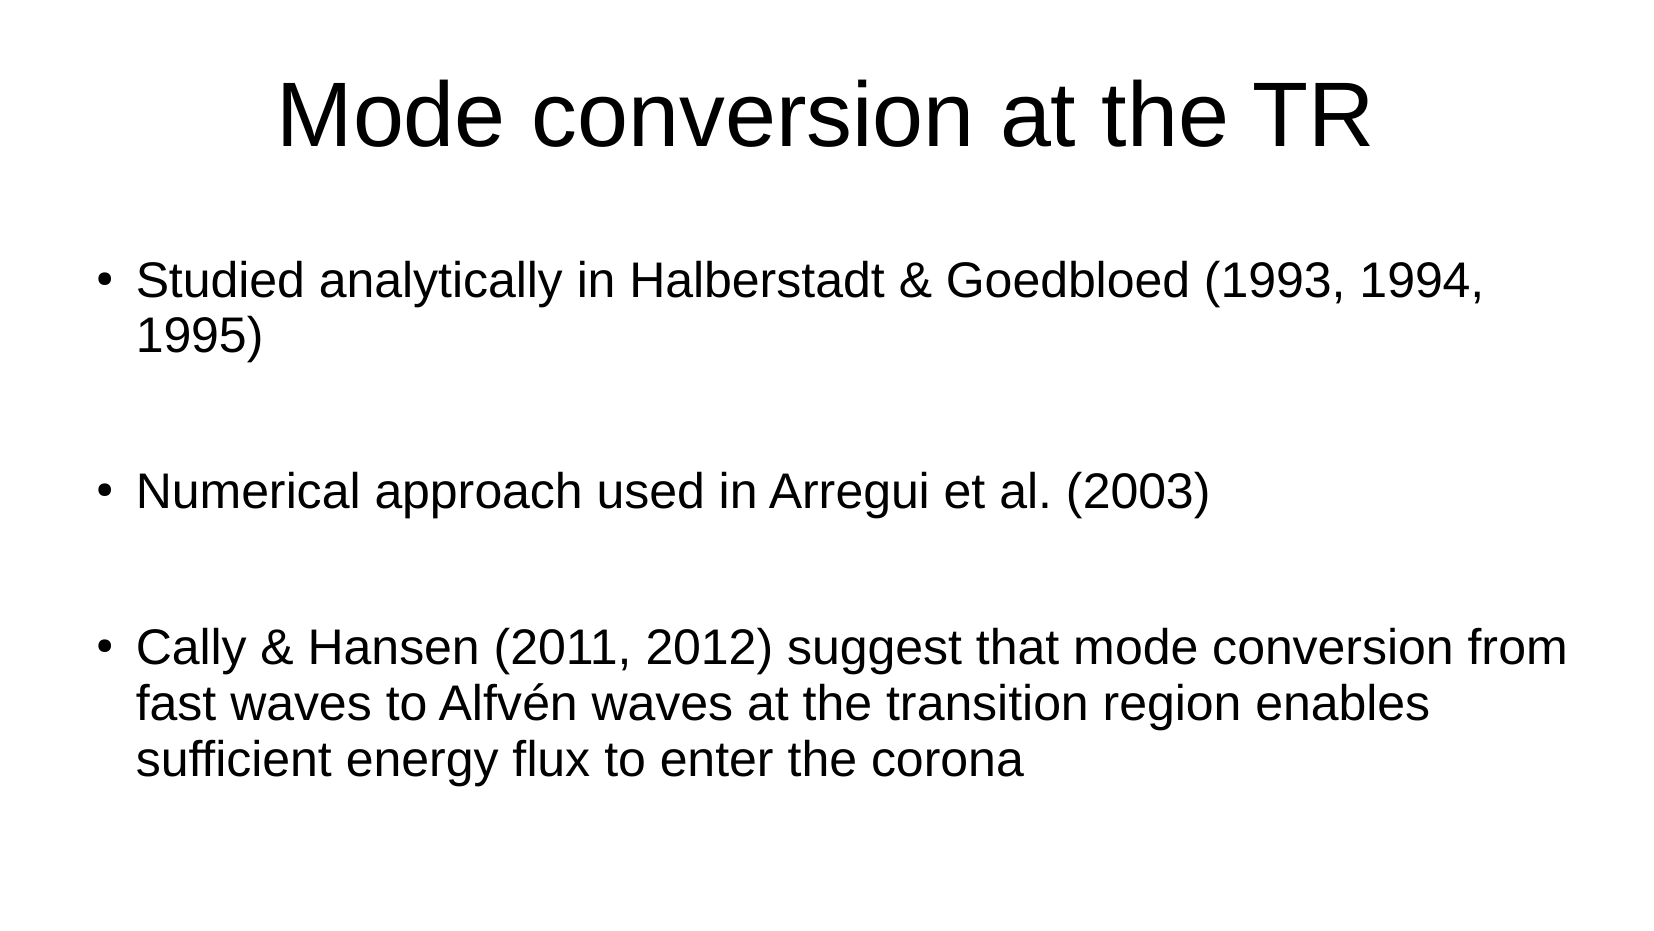

# Mode conversion at the TR
Studied analytically in Halberstadt & Goedbloed (1993, 1994, 1995)
Numerical approach used in Arregui et al. (2003)
Cally & Hansen (2011, 2012) suggest that mode conversion from fast waves to Alfvén waves at the transition region enables sufficient energy flux to enter the corona